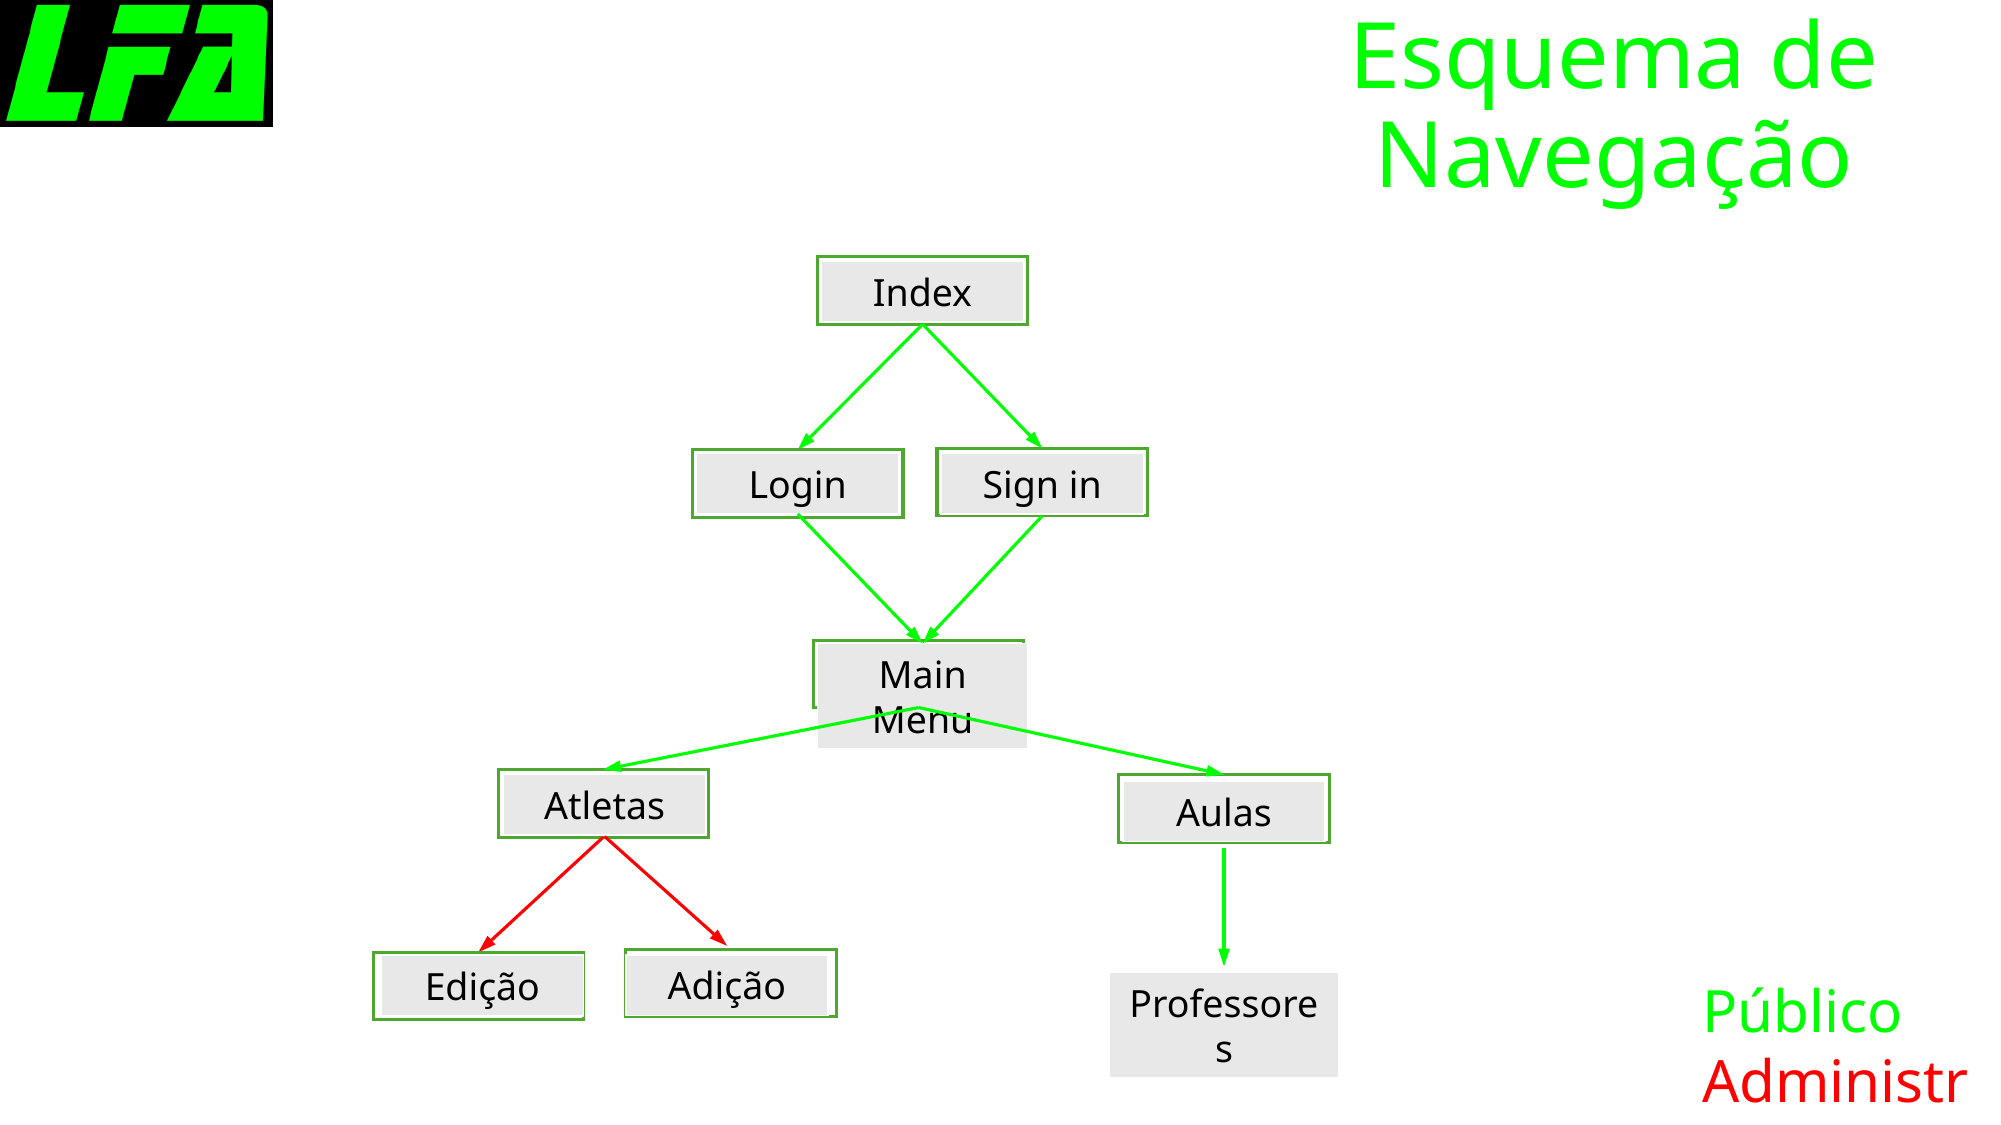

# Esquema de Navegação
Index
Login
Sign in
Main Menu
Atletas
Aulas
Legenda:
Público
Administrador
Adição
Edição
Professores